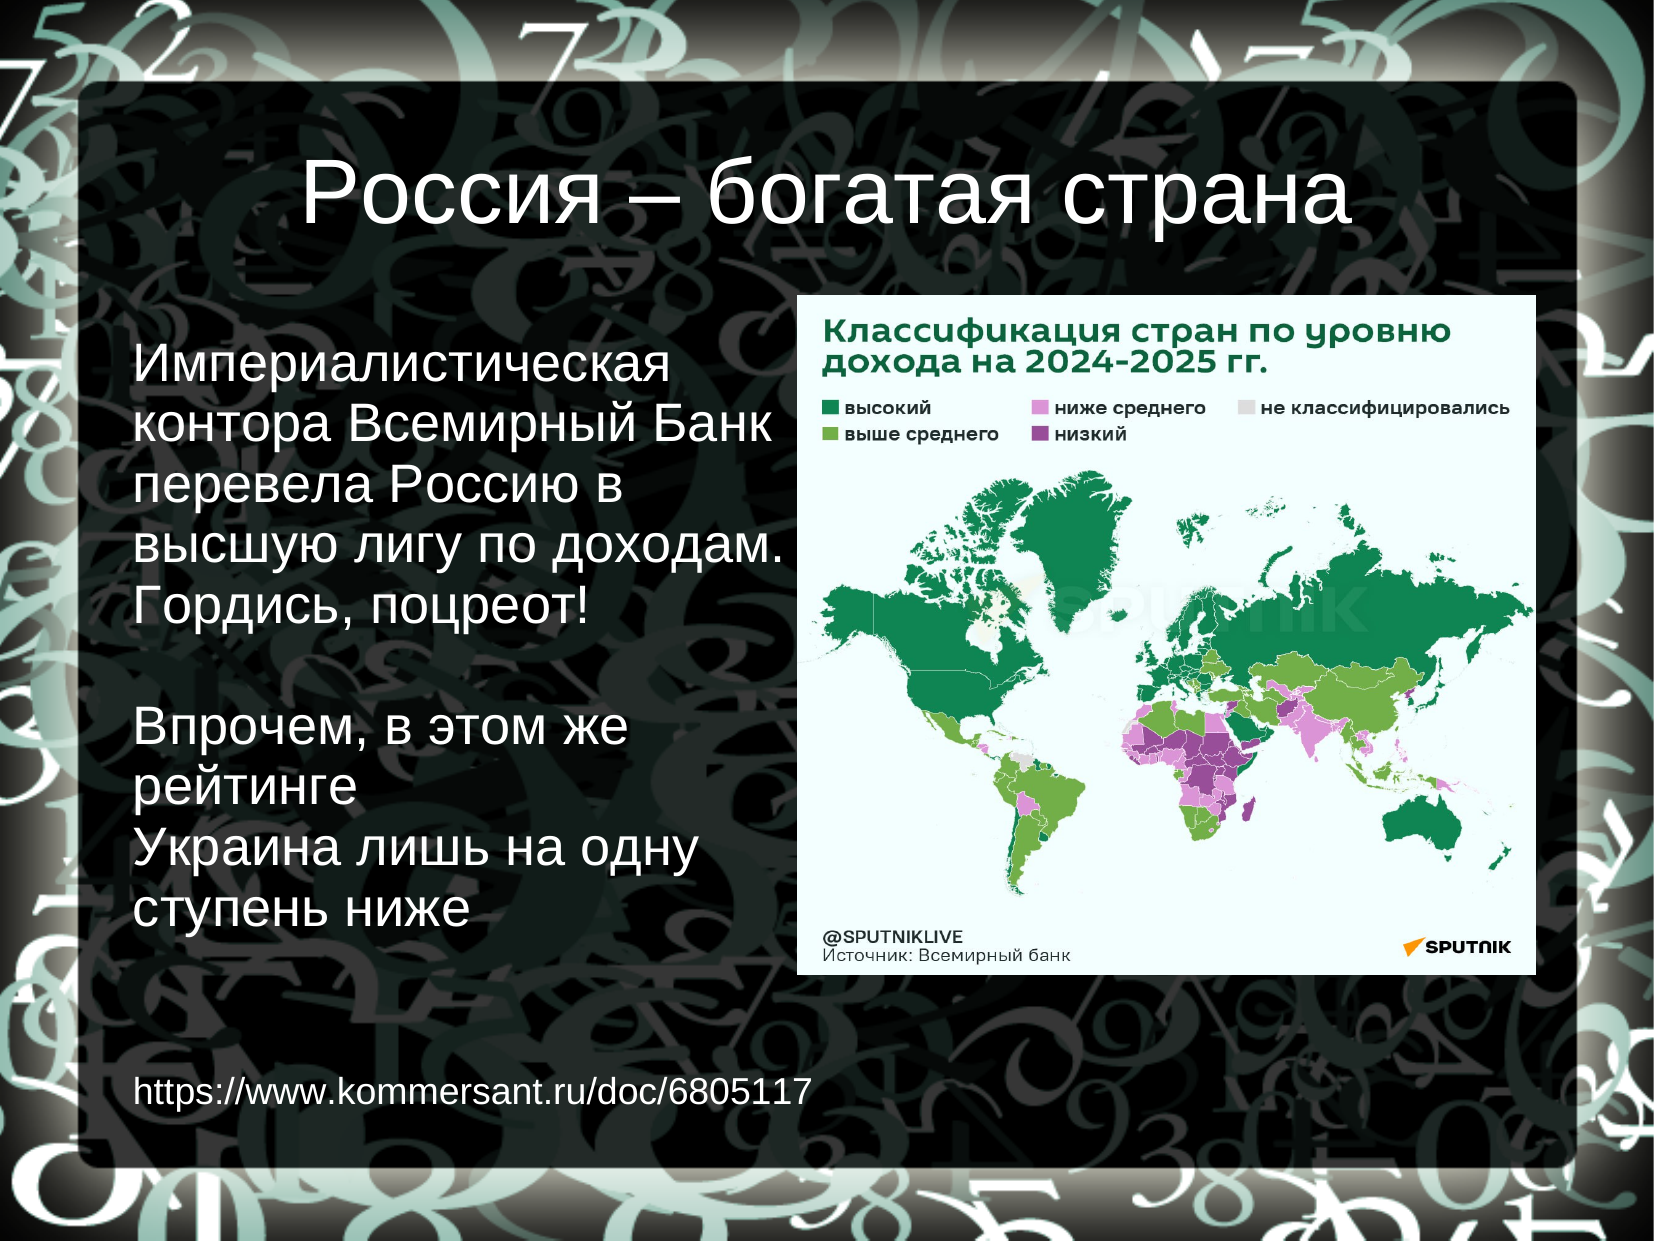

# Россия – богатая страна
Империалистическая контора Всемирный Банк перевела Россию в высшую лигу по доходам.
Гордись, поцреот!
Впрочем, в этом же рейтинге
Украина лишь на одну ступень ниже
https://www.kommersant.ru/doc/6805117